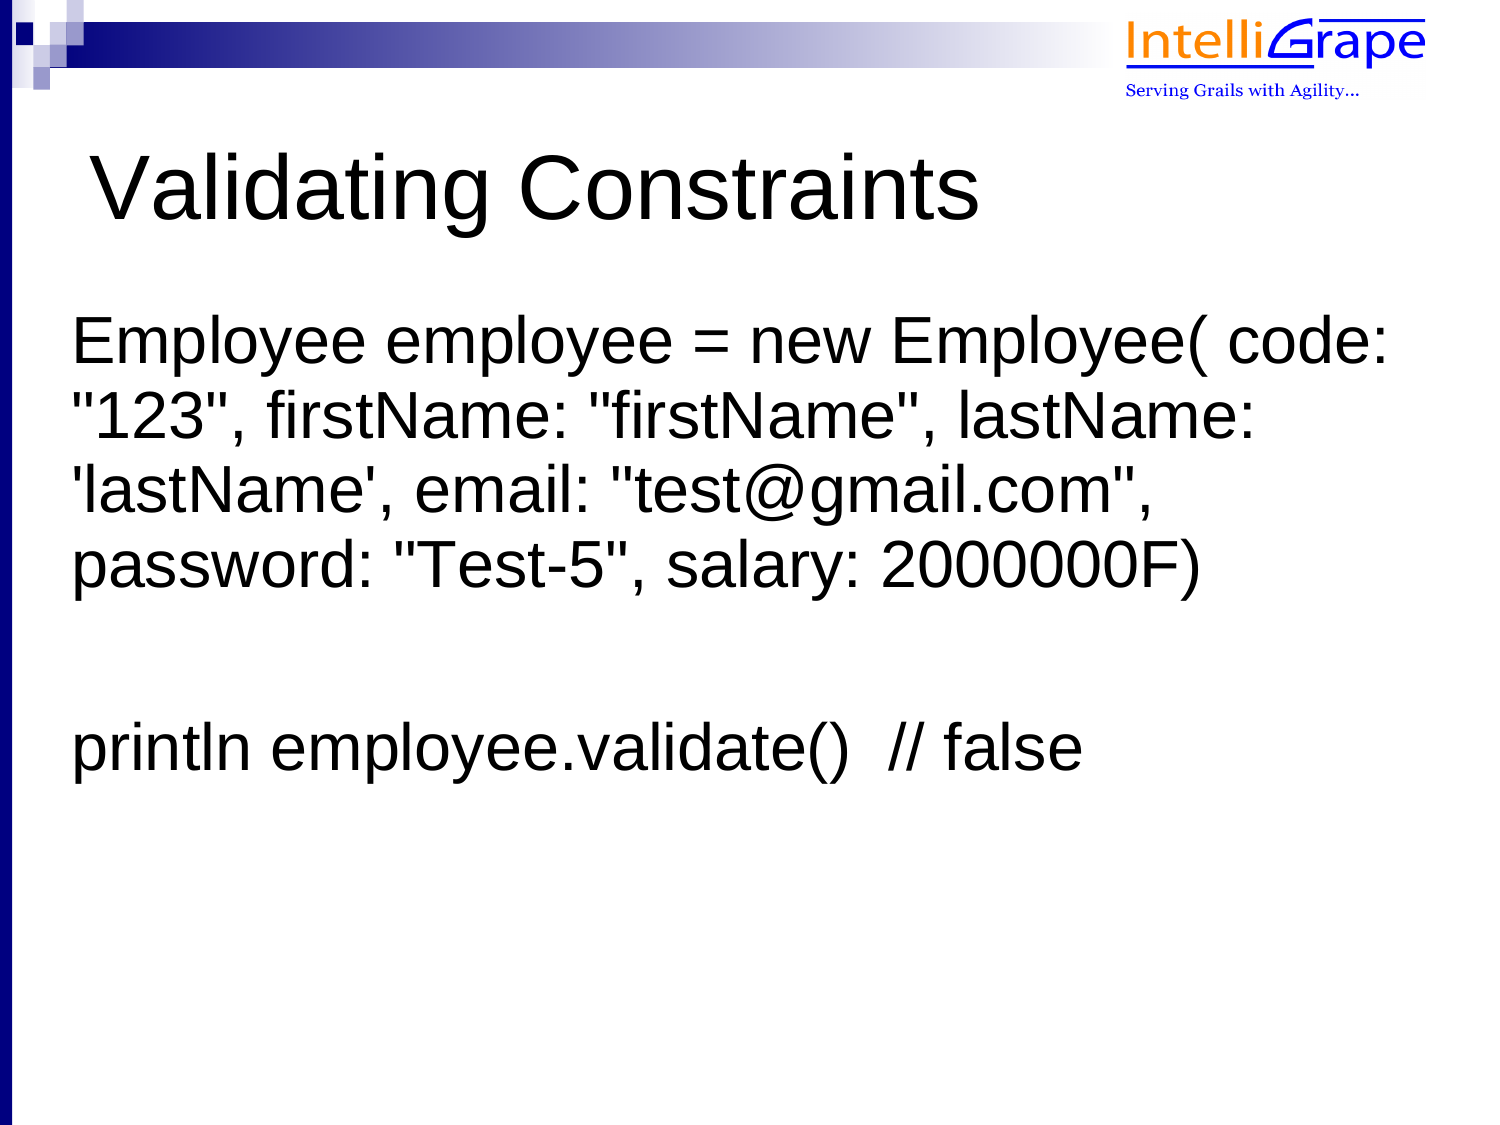

# Validating Constraints
Employee employee = new Employee( code: "123", firstName: "firstName", lastName: 'lastName', email: "test@gmail.com", password: "Test-5", salary: 2000000F)
println employee.validate() // false